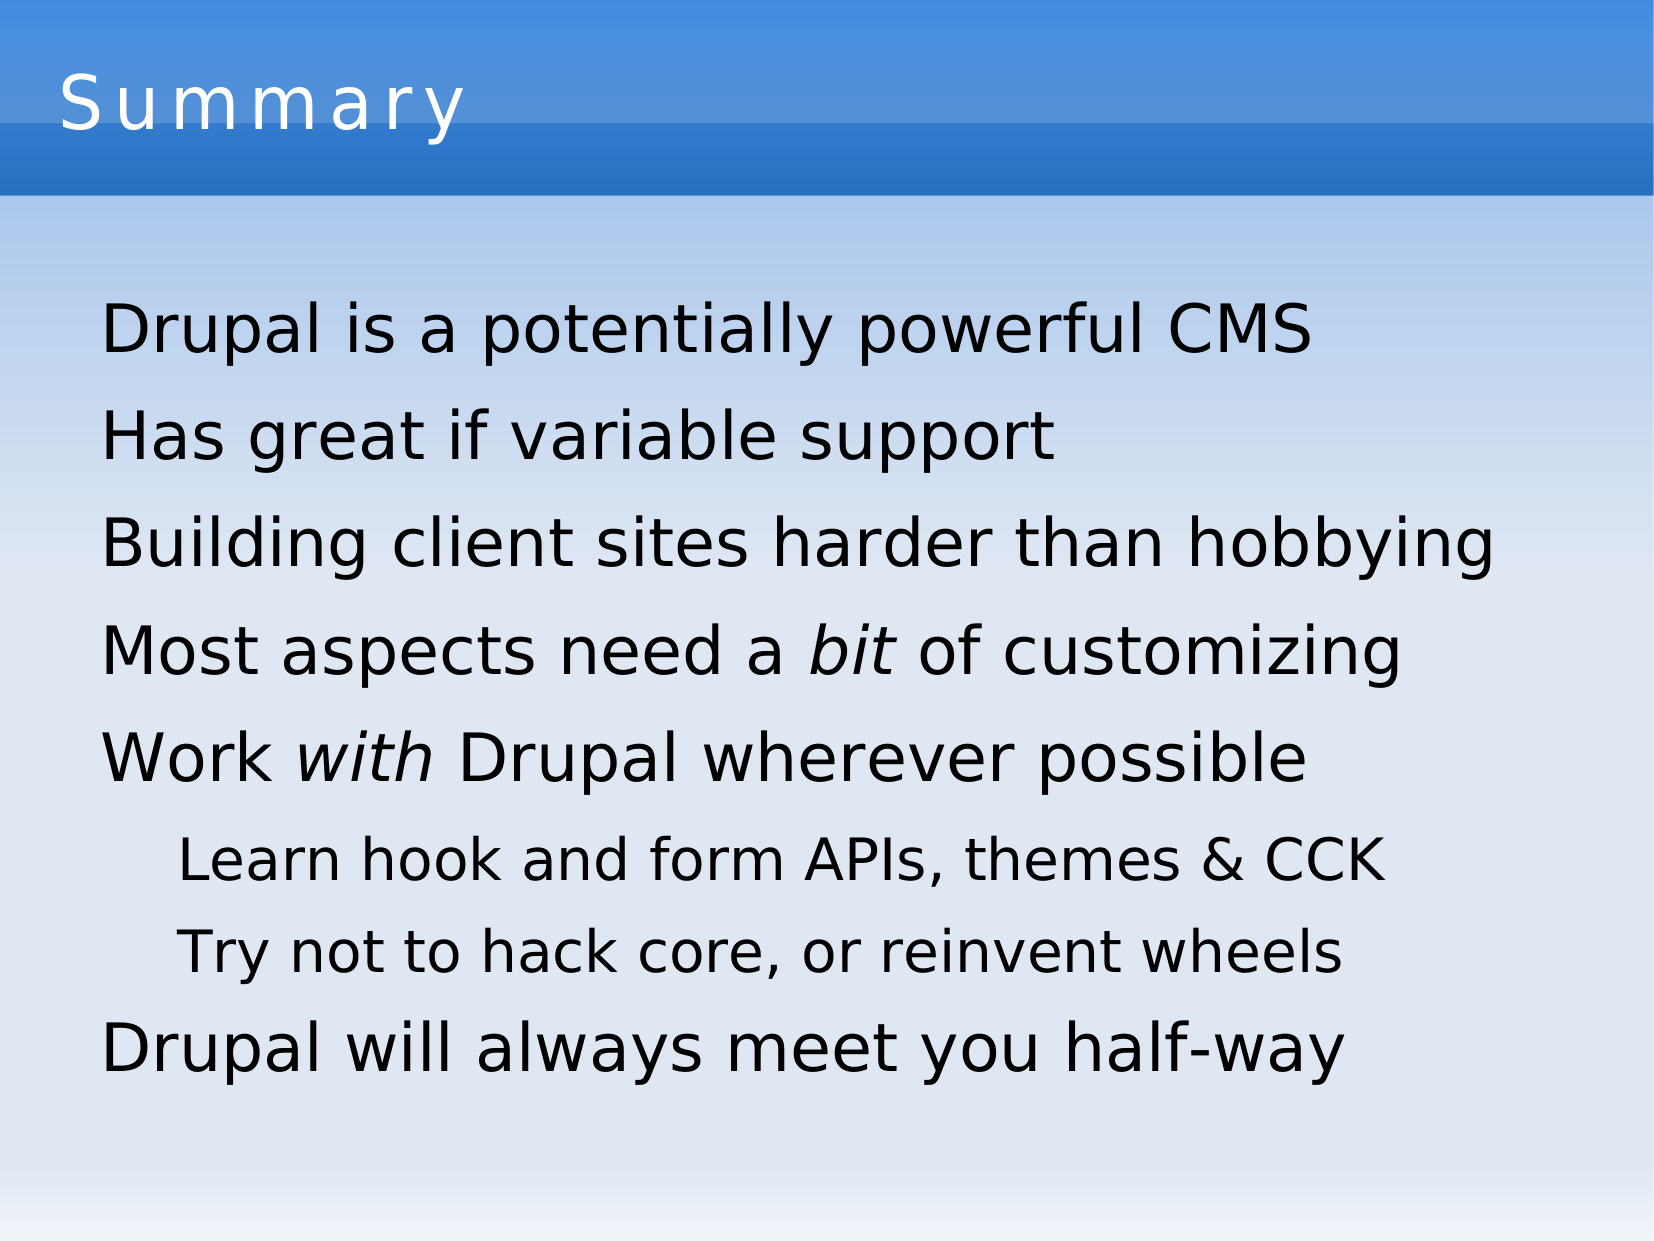

# Summary
Drupal is a potentially powerful CMS
Has great if variable support
Building client sites harder than hobbying
Most aspects need a bit of customizing
Work with Drupal wherever possible
Learn hook and form APIs, themes & CCK
Try not to hack core, or reinvent wheels
Drupal will always meet you half-way